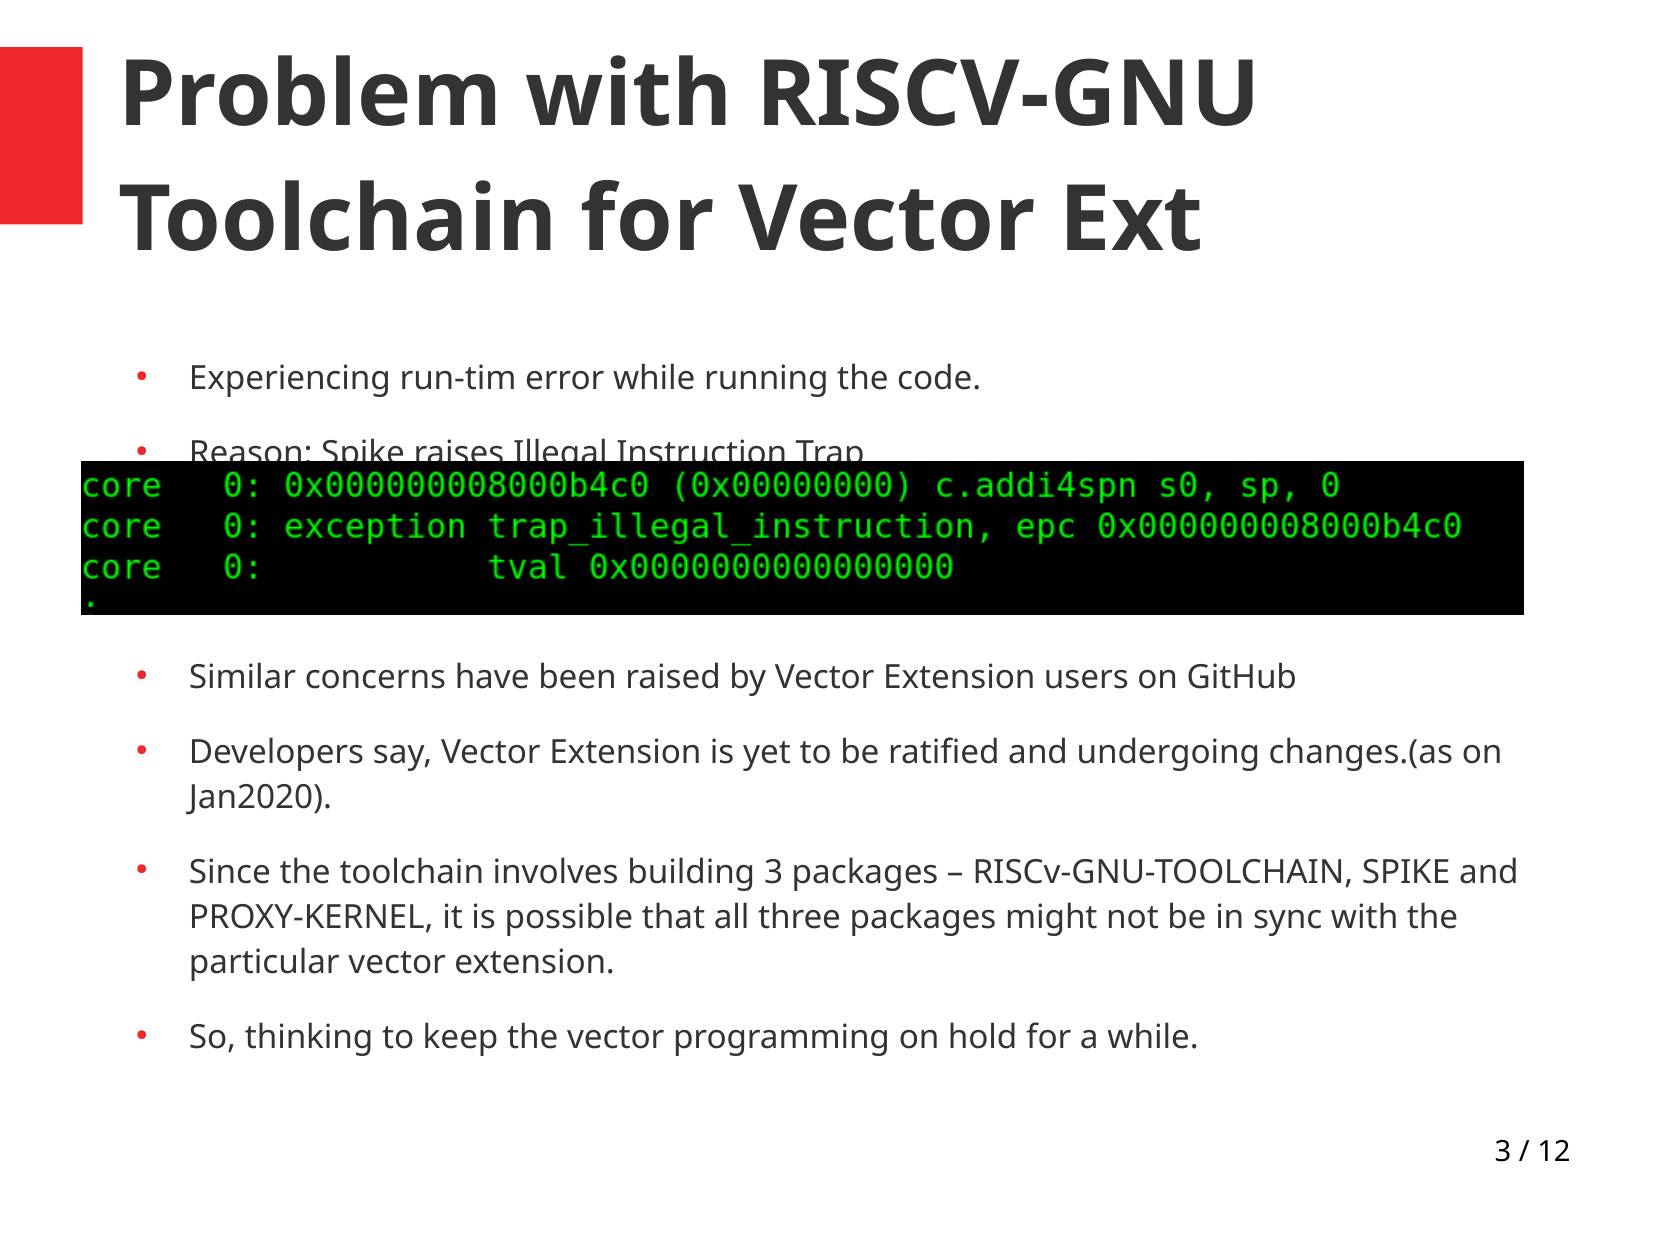

# Problem with RISCV-GNU Toolchain for Vector Ext
Experiencing run-tim error while running the code.
Reason: Spike raises Illegal Instruction Trap
Similar concerns have been raised by Vector Extension users on GitHub
Developers say, Vector Extension is yet to be ratified and undergoing changes.(as on Jan2020).
Since the toolchain involves building 3 packages – RISCv-GNU-TOOLCHAIN, SPIKE and PROXY-KERNEL, it is possible that all three packages might not be in sync with the particular vector extension.
So, thinking to keep the vector programming on hold for a while.
3